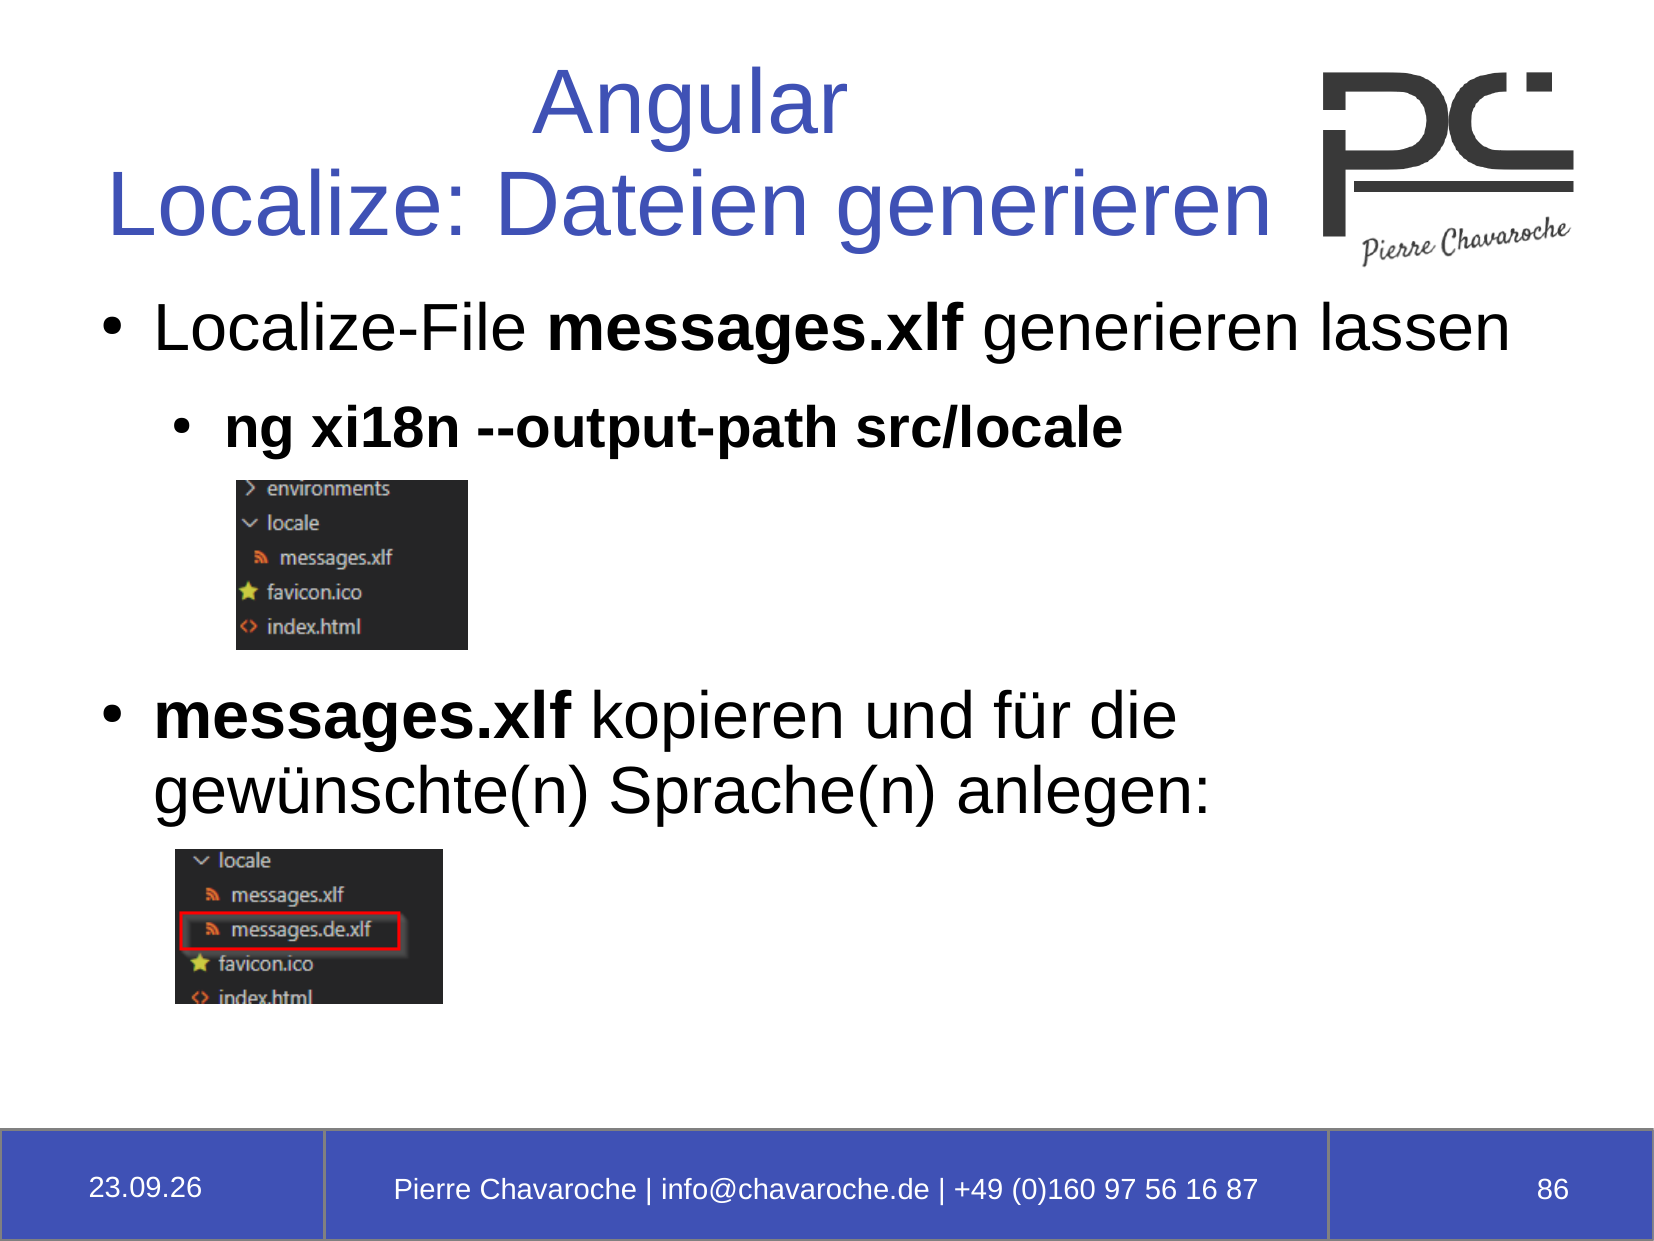

# Angular Localize: Dateien generieren
Localize-File messages.xlf generieren lassen
ng xi18n --output-path src/locale
messages.xlf kopieren und für die gewünschte(n) Sprache(n) anlegen:
Pierre Chavaroche | info@chavaroche.de | +49 (0)160 97 56 16 87
86